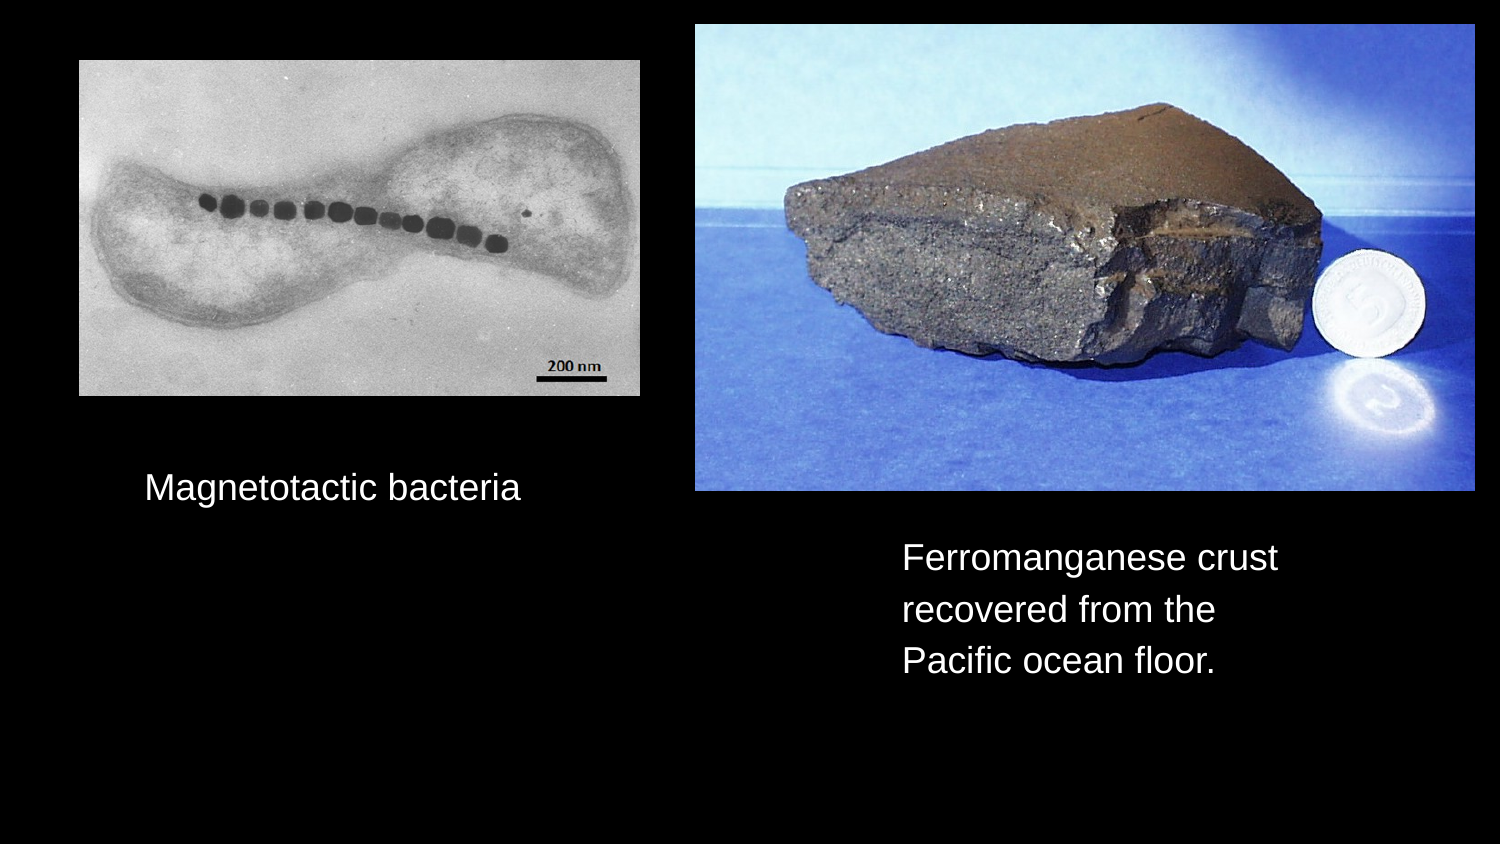

Magnetotactic bacteria
# Ferromanganese crust recovered from the Pacific ocean floor.